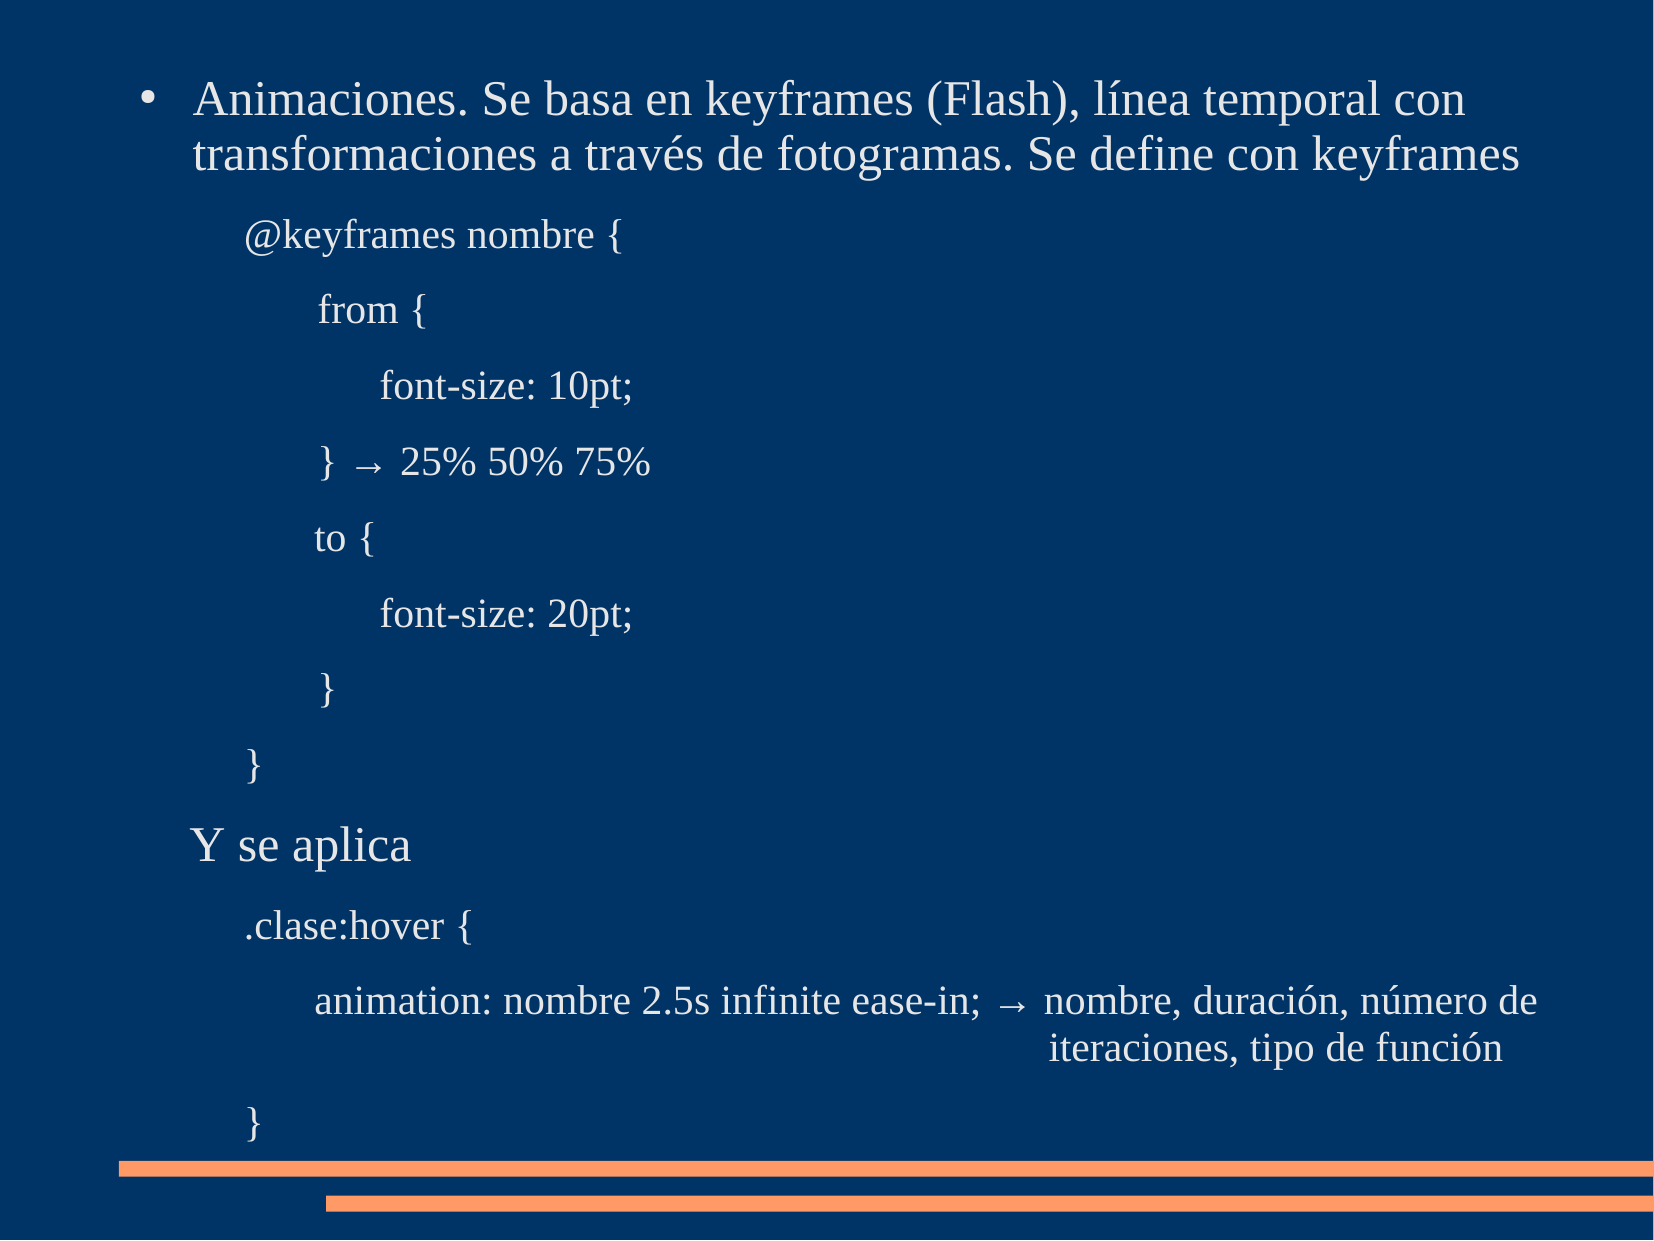

# Animaciones. Se basa en keyframes (Flash), línea temporal con transformaciones a través de fotogramas. Se define con keyframes
@keyframes nombre {
 from {
font-size: 10pt;
 } → 25% 50% 75%
to {
font-size: 20pt;
 }
}
Y se aplica
.clase:hover {
animation: nombre 2.5s infinite ease-in; → nombre, duración, número de iteraciones, tipo de función
}